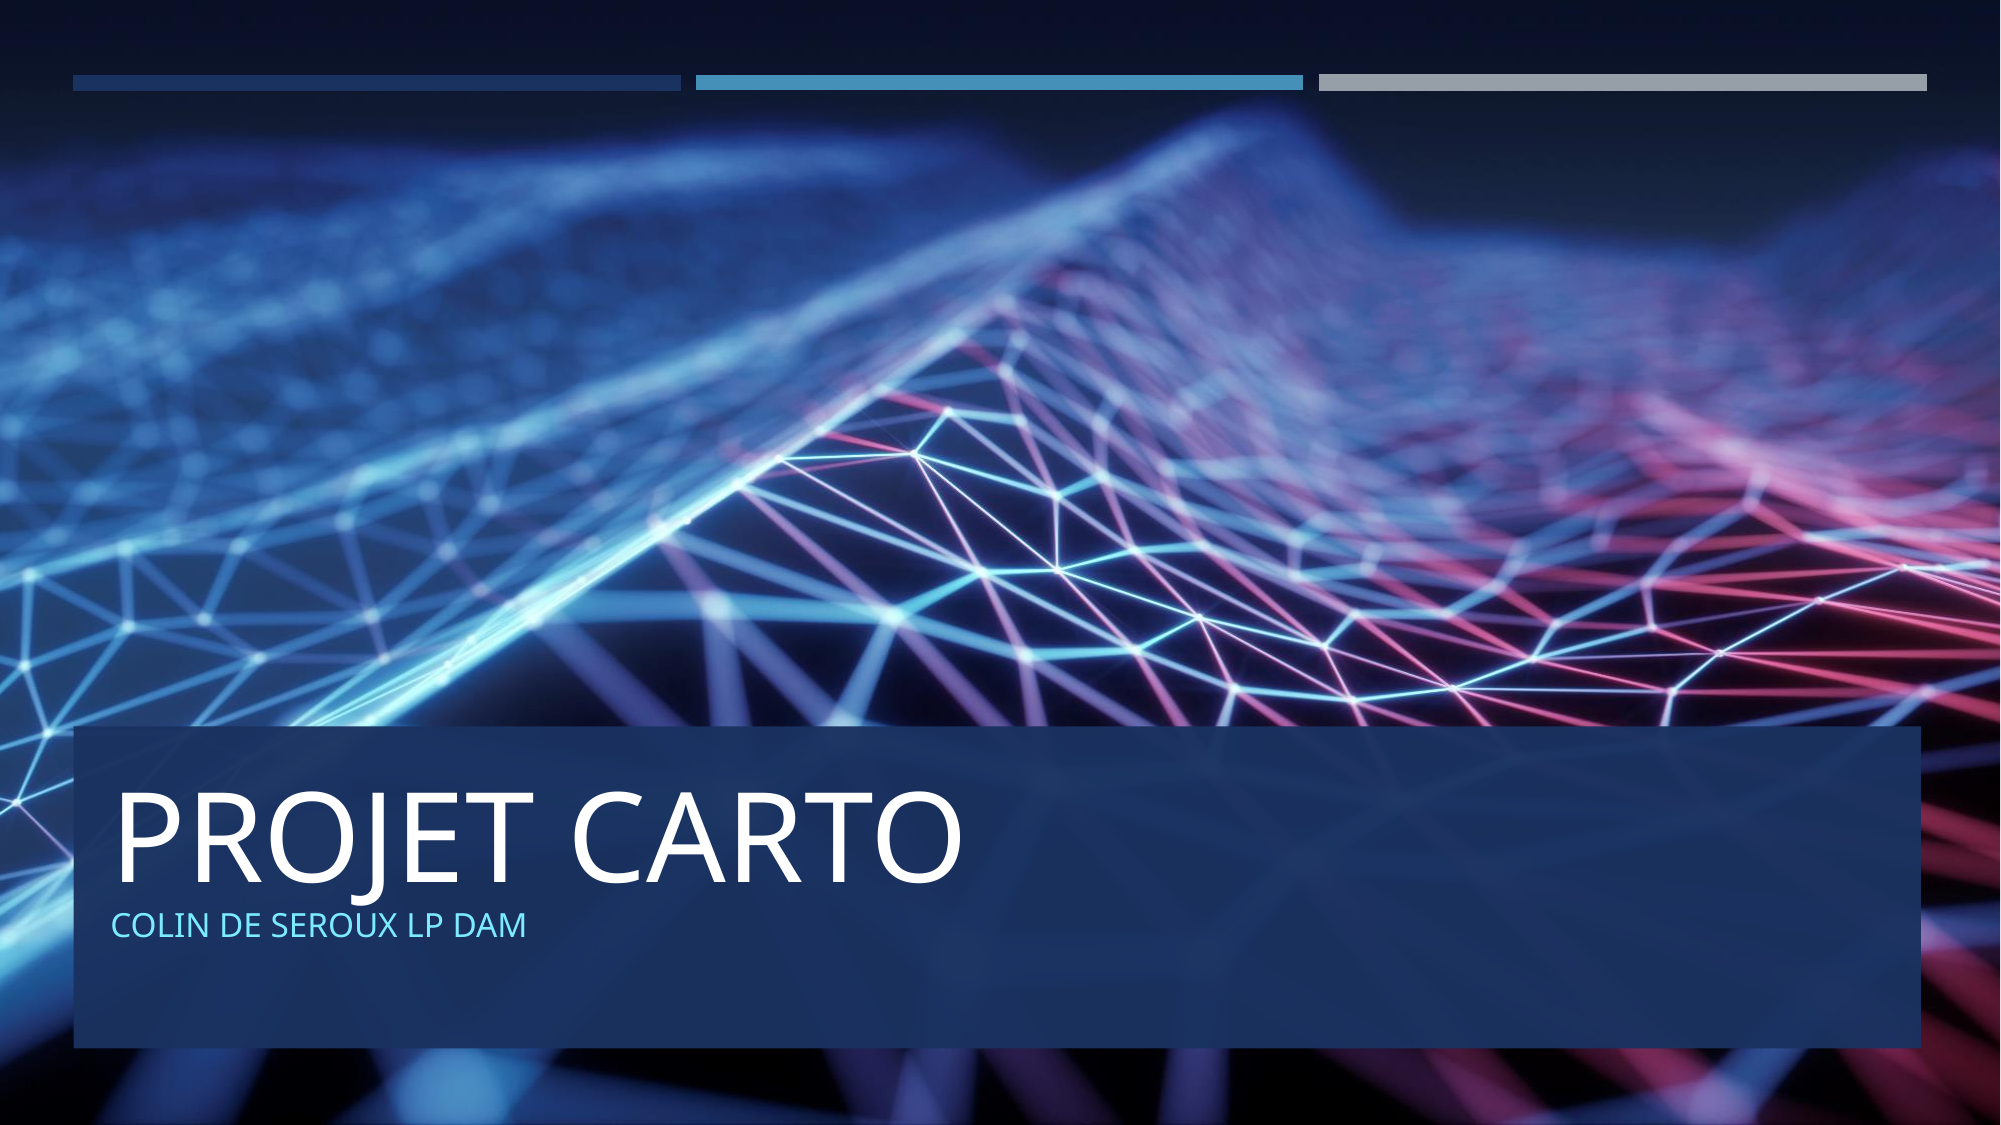

# PROJET CARTO
Colin de Seroux LP DAM